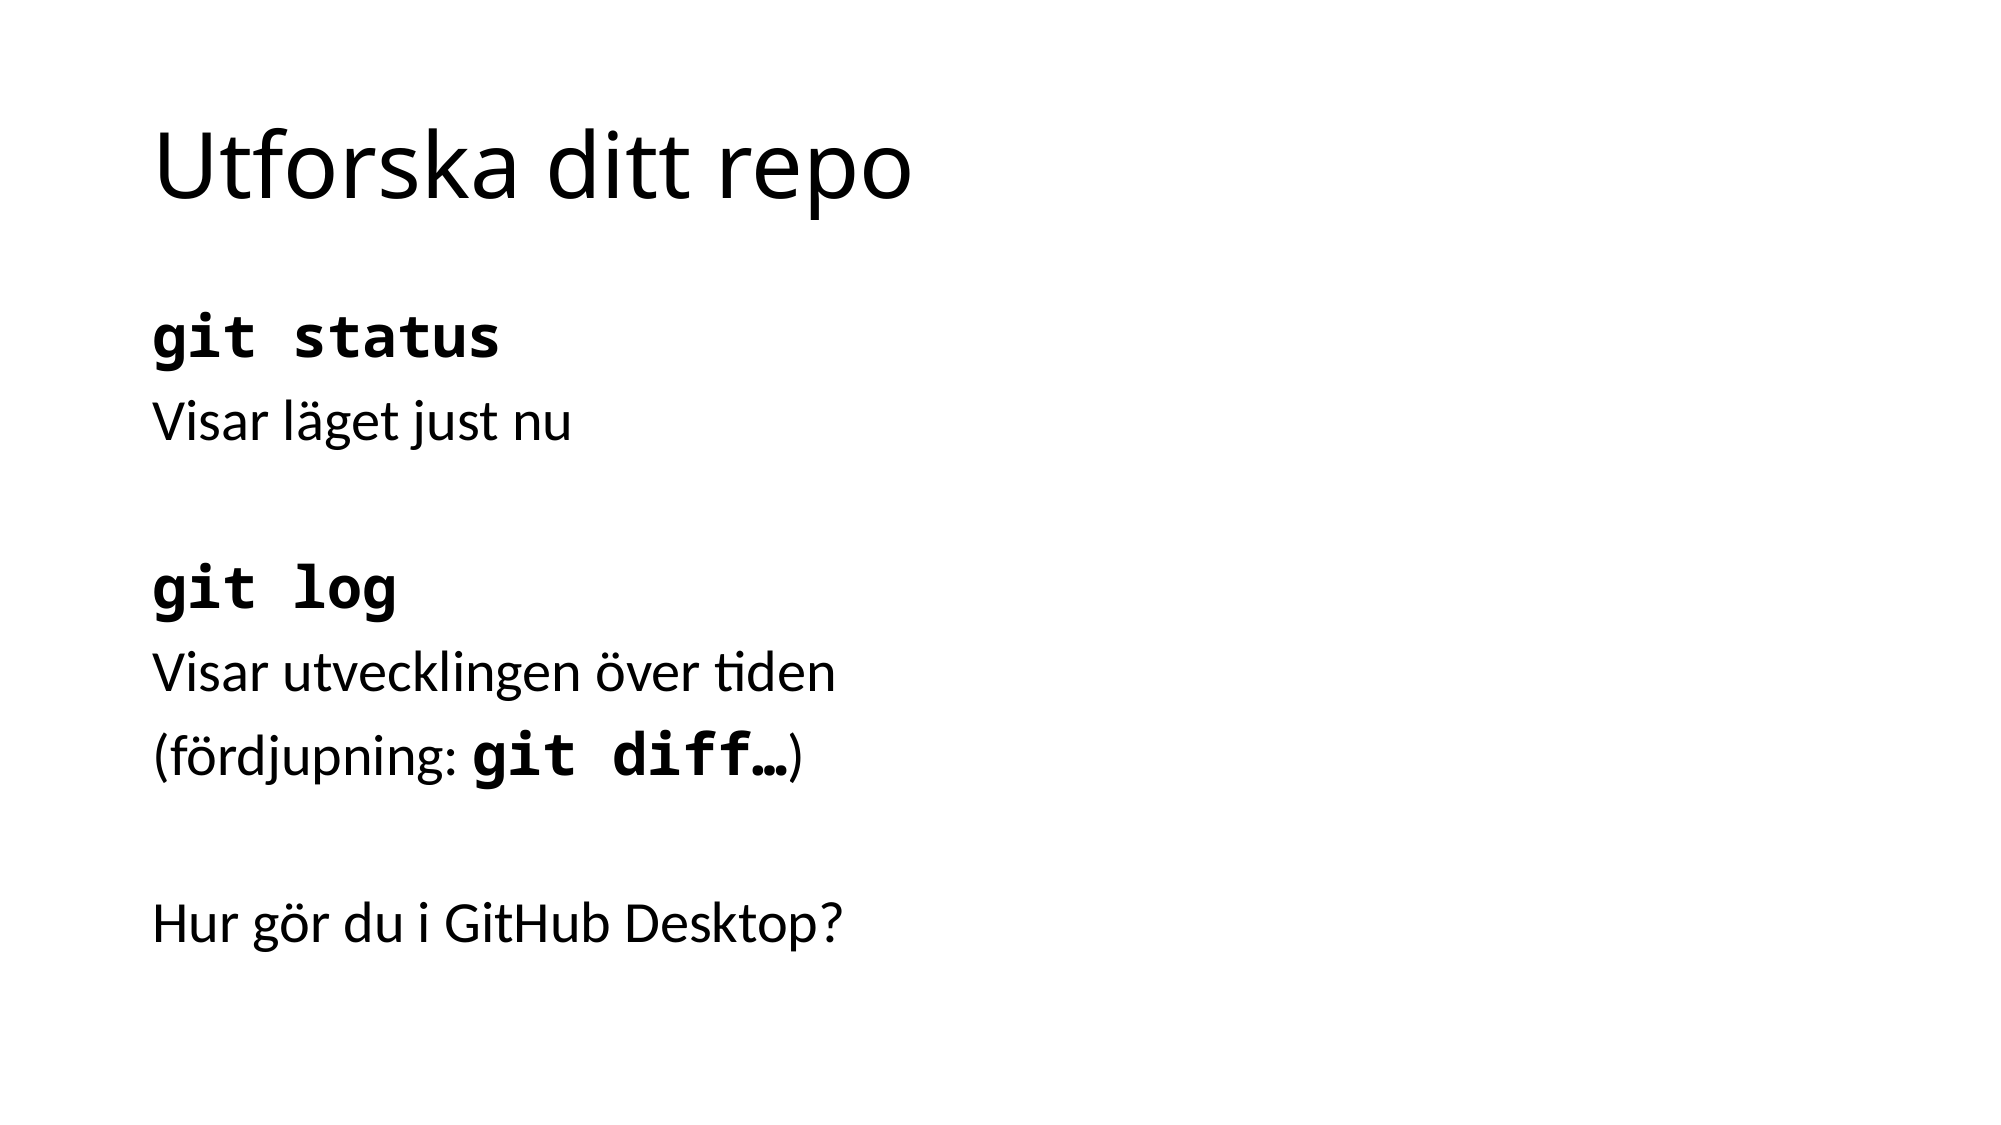

# Utforska ditt repo
git status
Visar läget just nu
git log
Visar utvecklingen över tiden
(fördjupning: git diff…)
Hur gör du i GitHub Desktop?